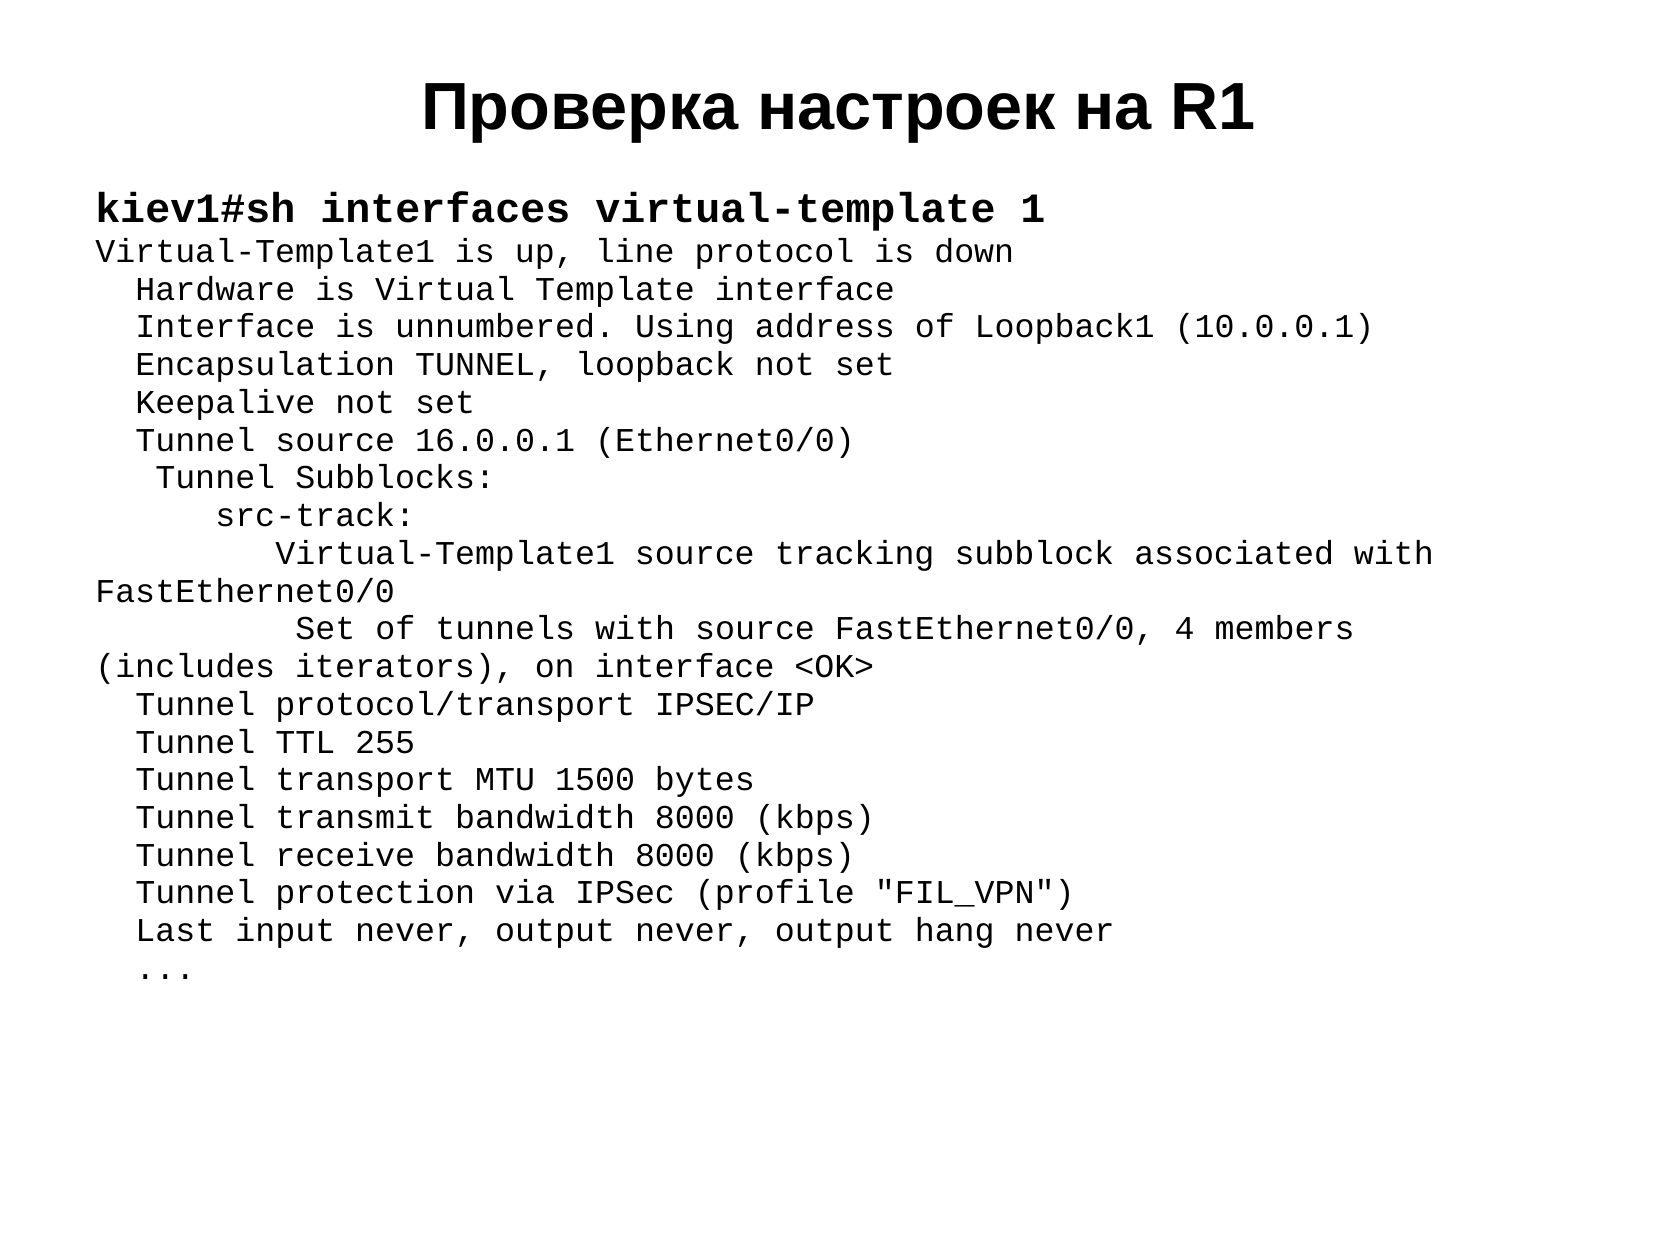

Проверка настроек на R1
# kiev1#sh interfaces virtual-template 1
Virtual-Template1 is up, line protocol is down
 Hardware is Virtual Template interface
 Interface is unnumbered. Using address of Loopback1 (10.0.0.1)
 Encapsulation TUNNEL, loopback not set
 Keepalive not set
 Tunnel source 16.0.0.1 (Ethernet0/0)
 Tunnel Subblocks:
 src-track:
 Virtual-Template1 source tracking subblock associated with FastEthernet0/0
 Set of tunnels with source FastEthernet0/0, 4 members (includes iterators), on interface <OK>
 Tunnel protocol/transport IPSEC/IP
 Tunnel TTL 255
 Tunnel transport MTU 1500 bytes
 Tunnel transmit bandwidth 8000 (kbps)
 Tunnel receive bandwidth 8000 (kbps)
 Tunnel protection via IPSec (profile "FIL_VPN")
 Last input never, output never, output hang never
 ...